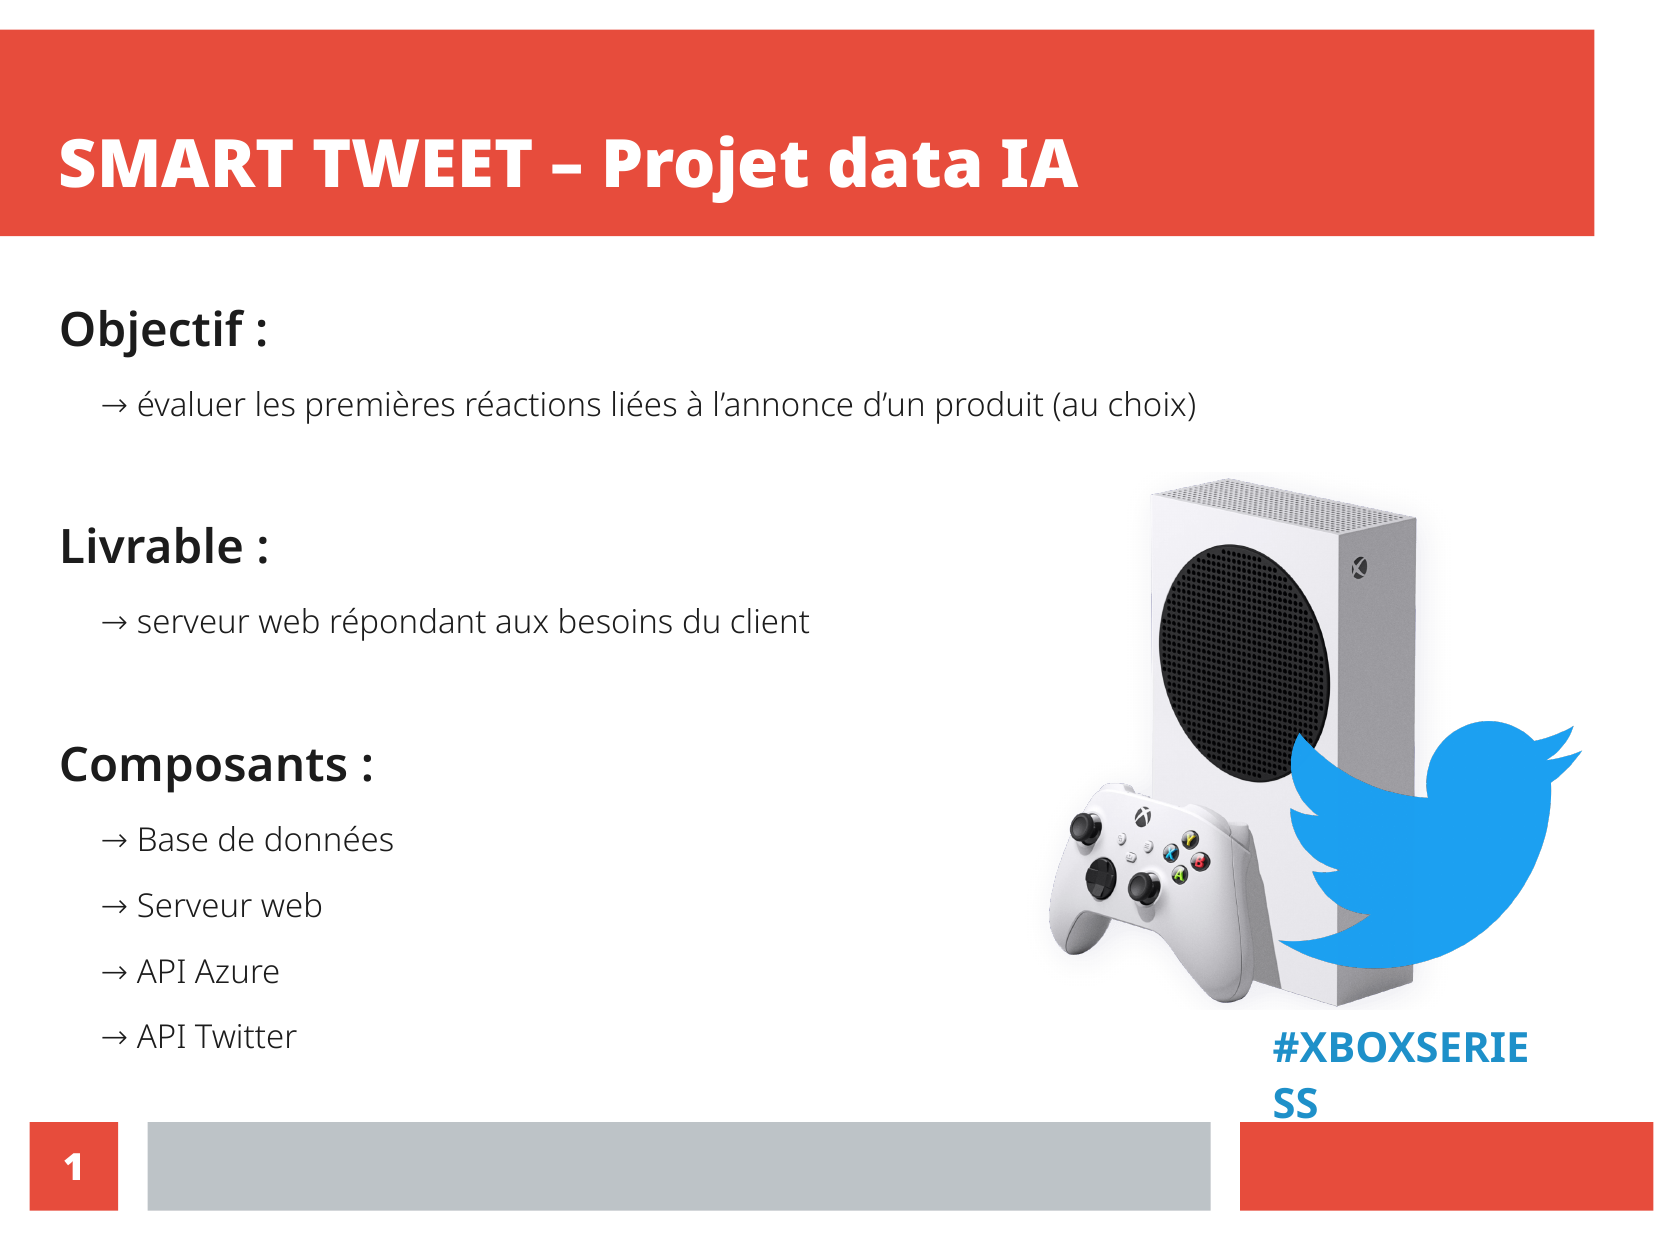

# SMART TWEET – Projet data IA
Objectif :
→ évaluer les premières réactions liées à l’annonce d’un produit (au choix)
Livrable :
→ serveur web répondant aux besoins du client
Composants :
→ Base de données
→ Serveur web
→ API Azure
→ API Twitter
#XBOXSERIESS
1